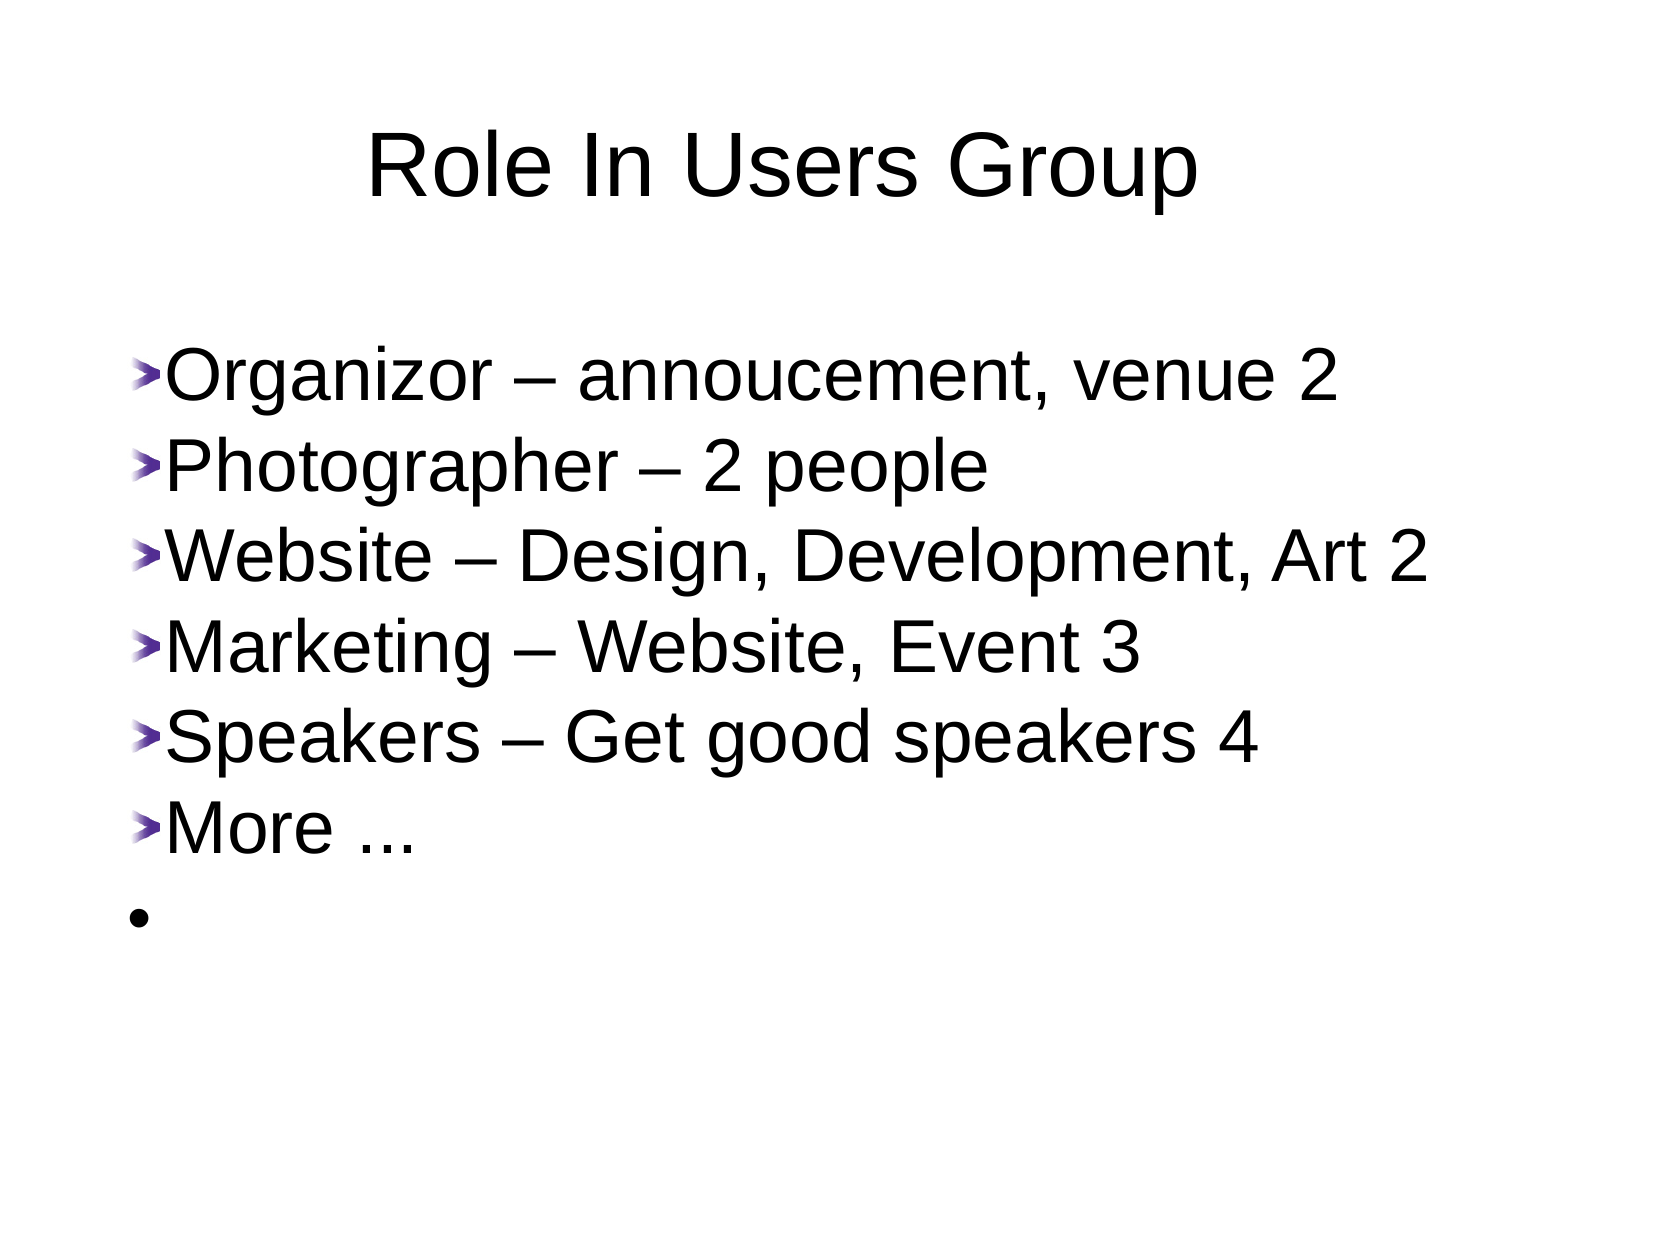

# Role In Users Group
Lean How to Start and Maintain a Successful User Group in Your Community.
Tifrom Leaders, Hosts, and User Group Members around Silicon Valley
Organizor – annoucement, venue 2
Photographer – 2 people
Website – Design, Development, Art 2
Marketing – Website, Event 3
Speakers – Get good speakers 4
More ...